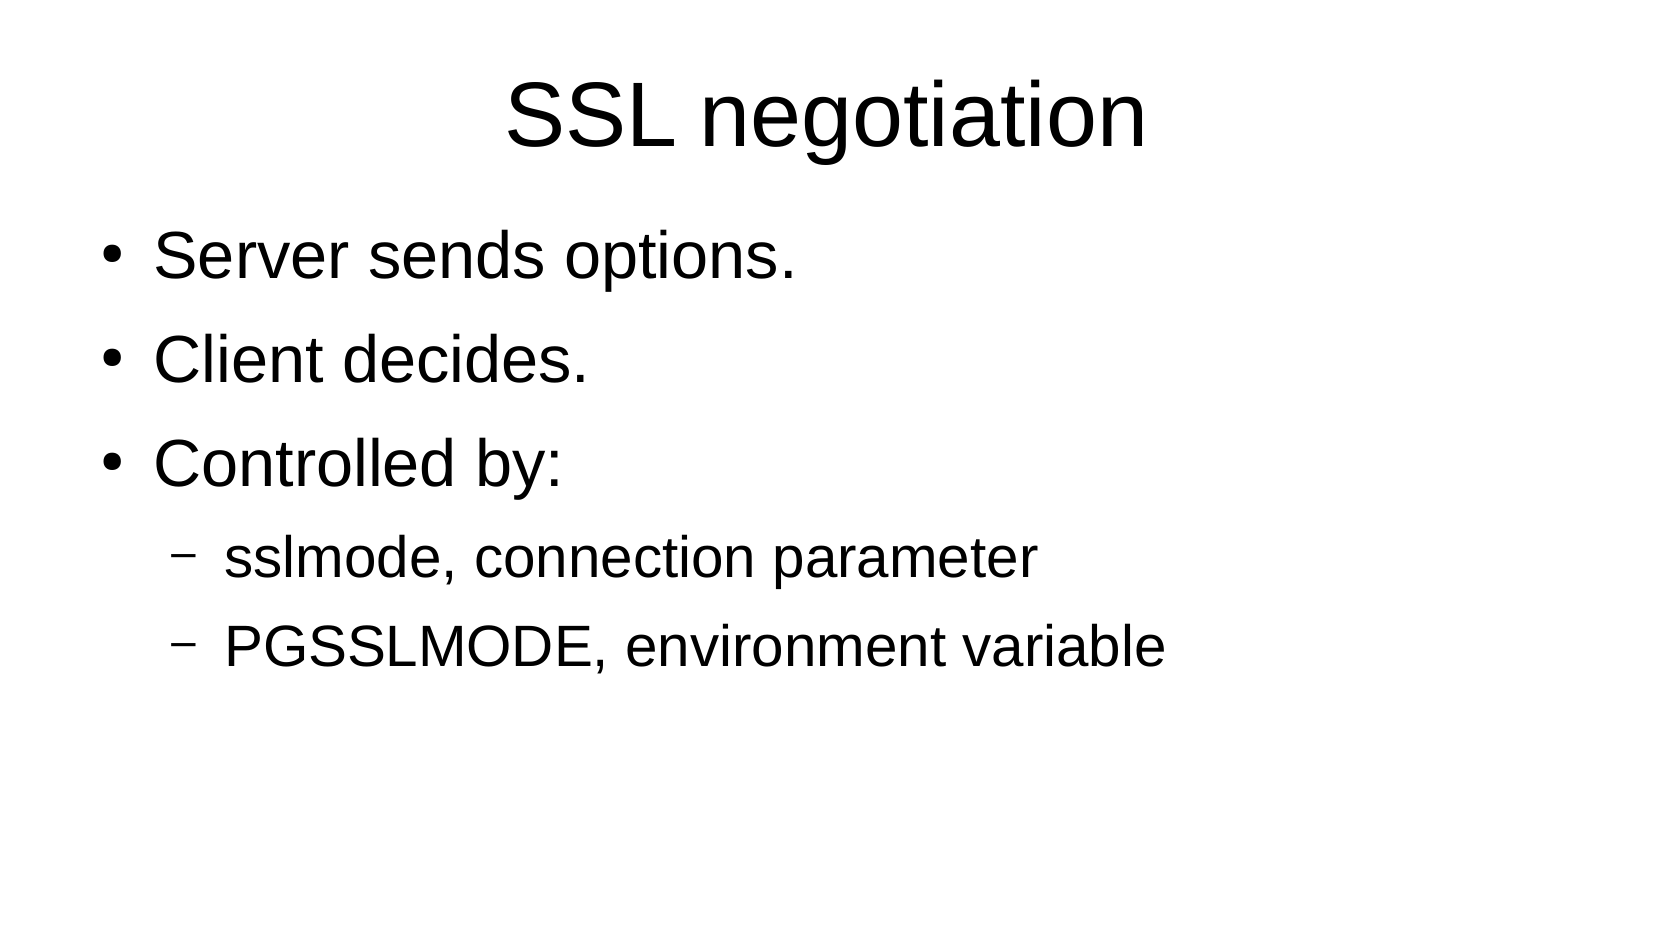

# SSL negotiation
Server sends options.
Client decides.
Controlled by:
sslmode, connection parameter
PGSSLMODE, environment variable